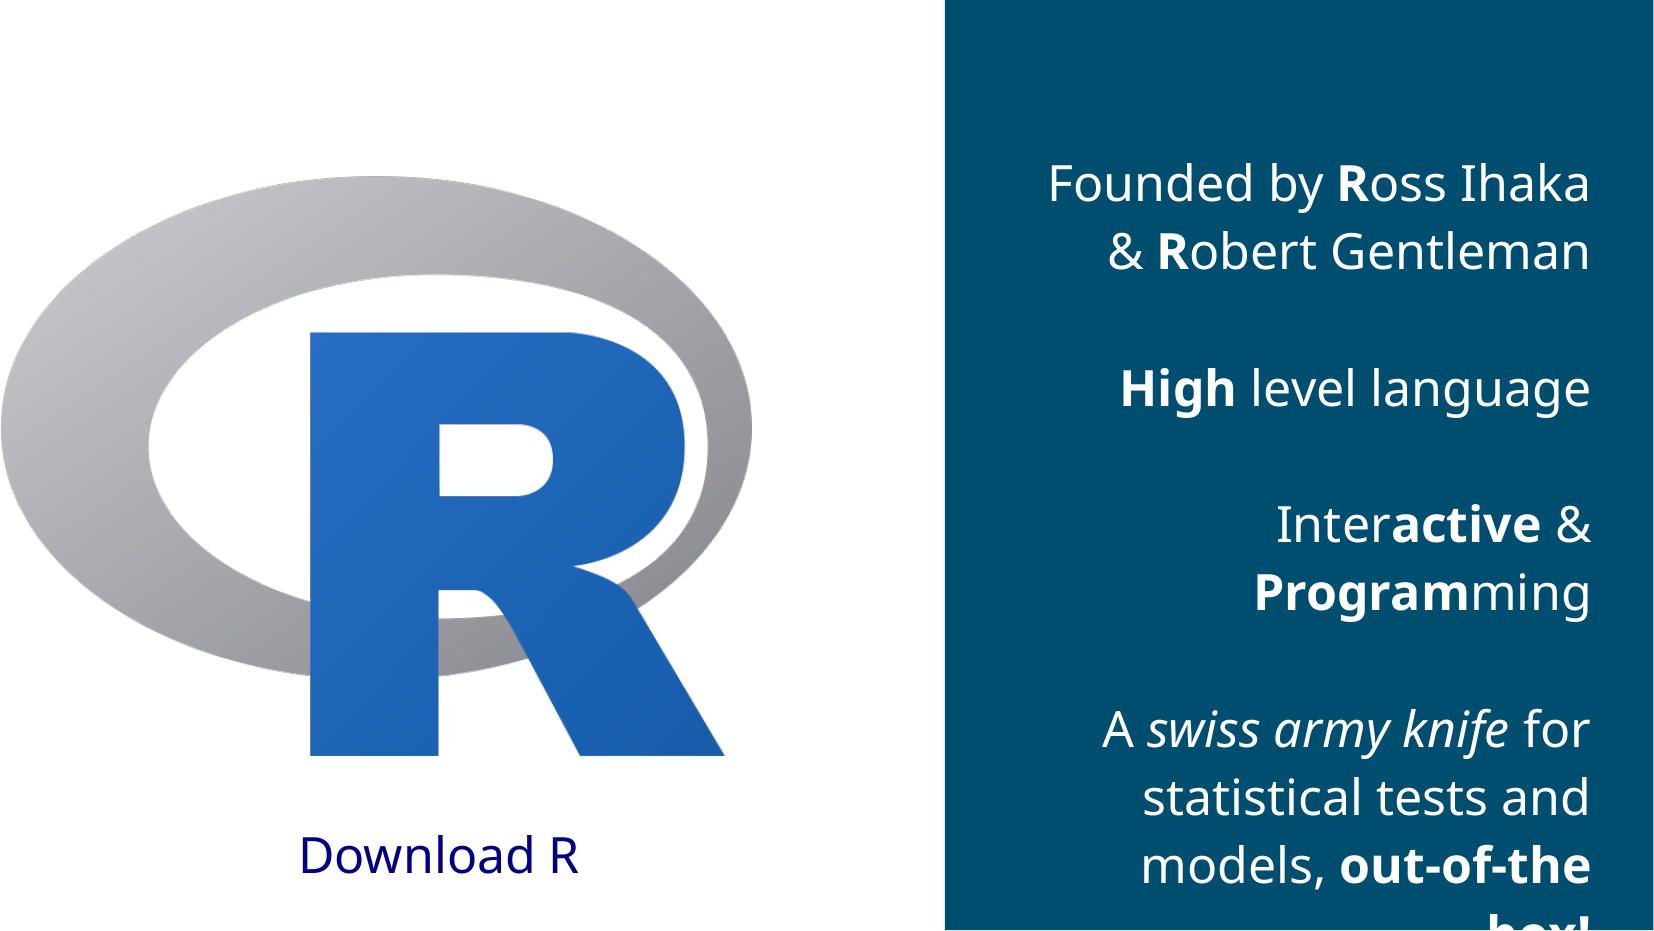

Founded by Ross Ihaka & Robert Gentleman
High level language
Interactive & Programming
A swiss army knife for statistical tests and models, out-of-the box!
Download R